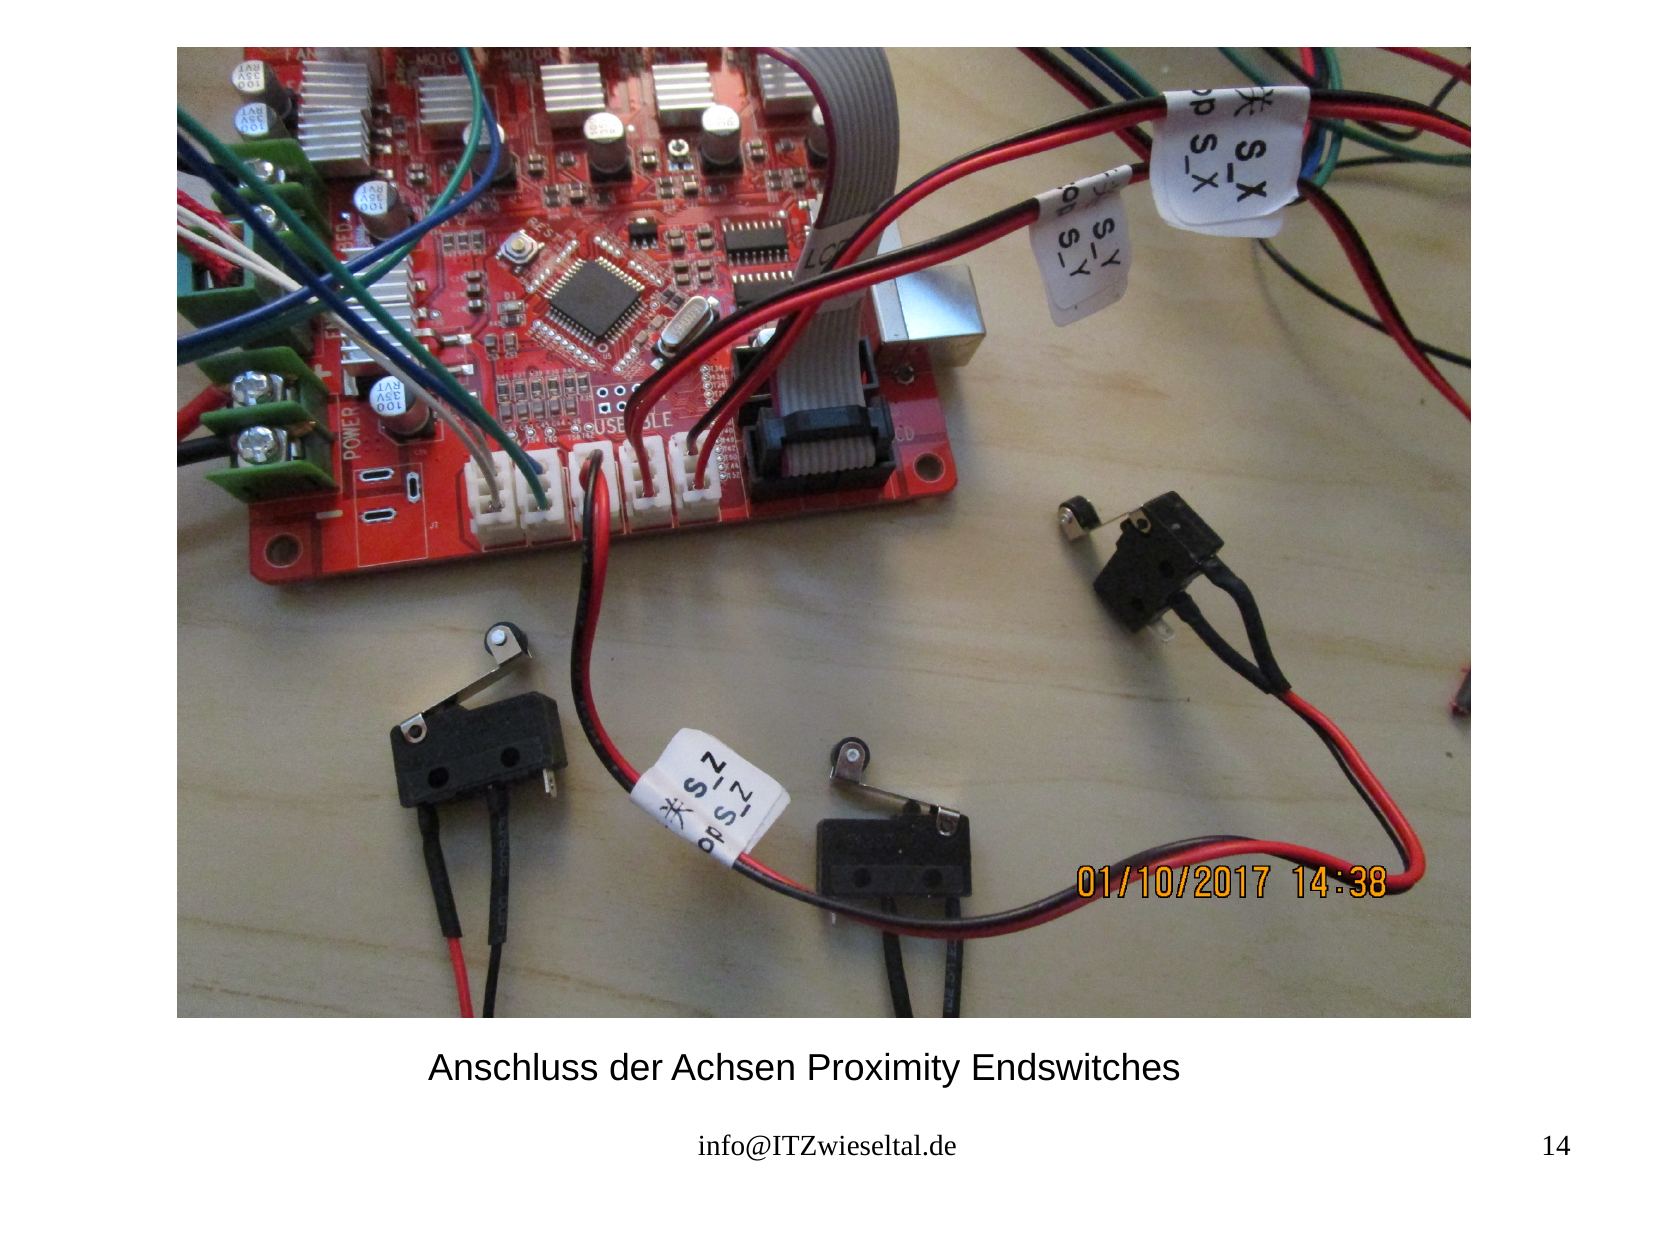

Anschluss der Achsen Proximity Endswitches
info@ITZwieseltal.de
14